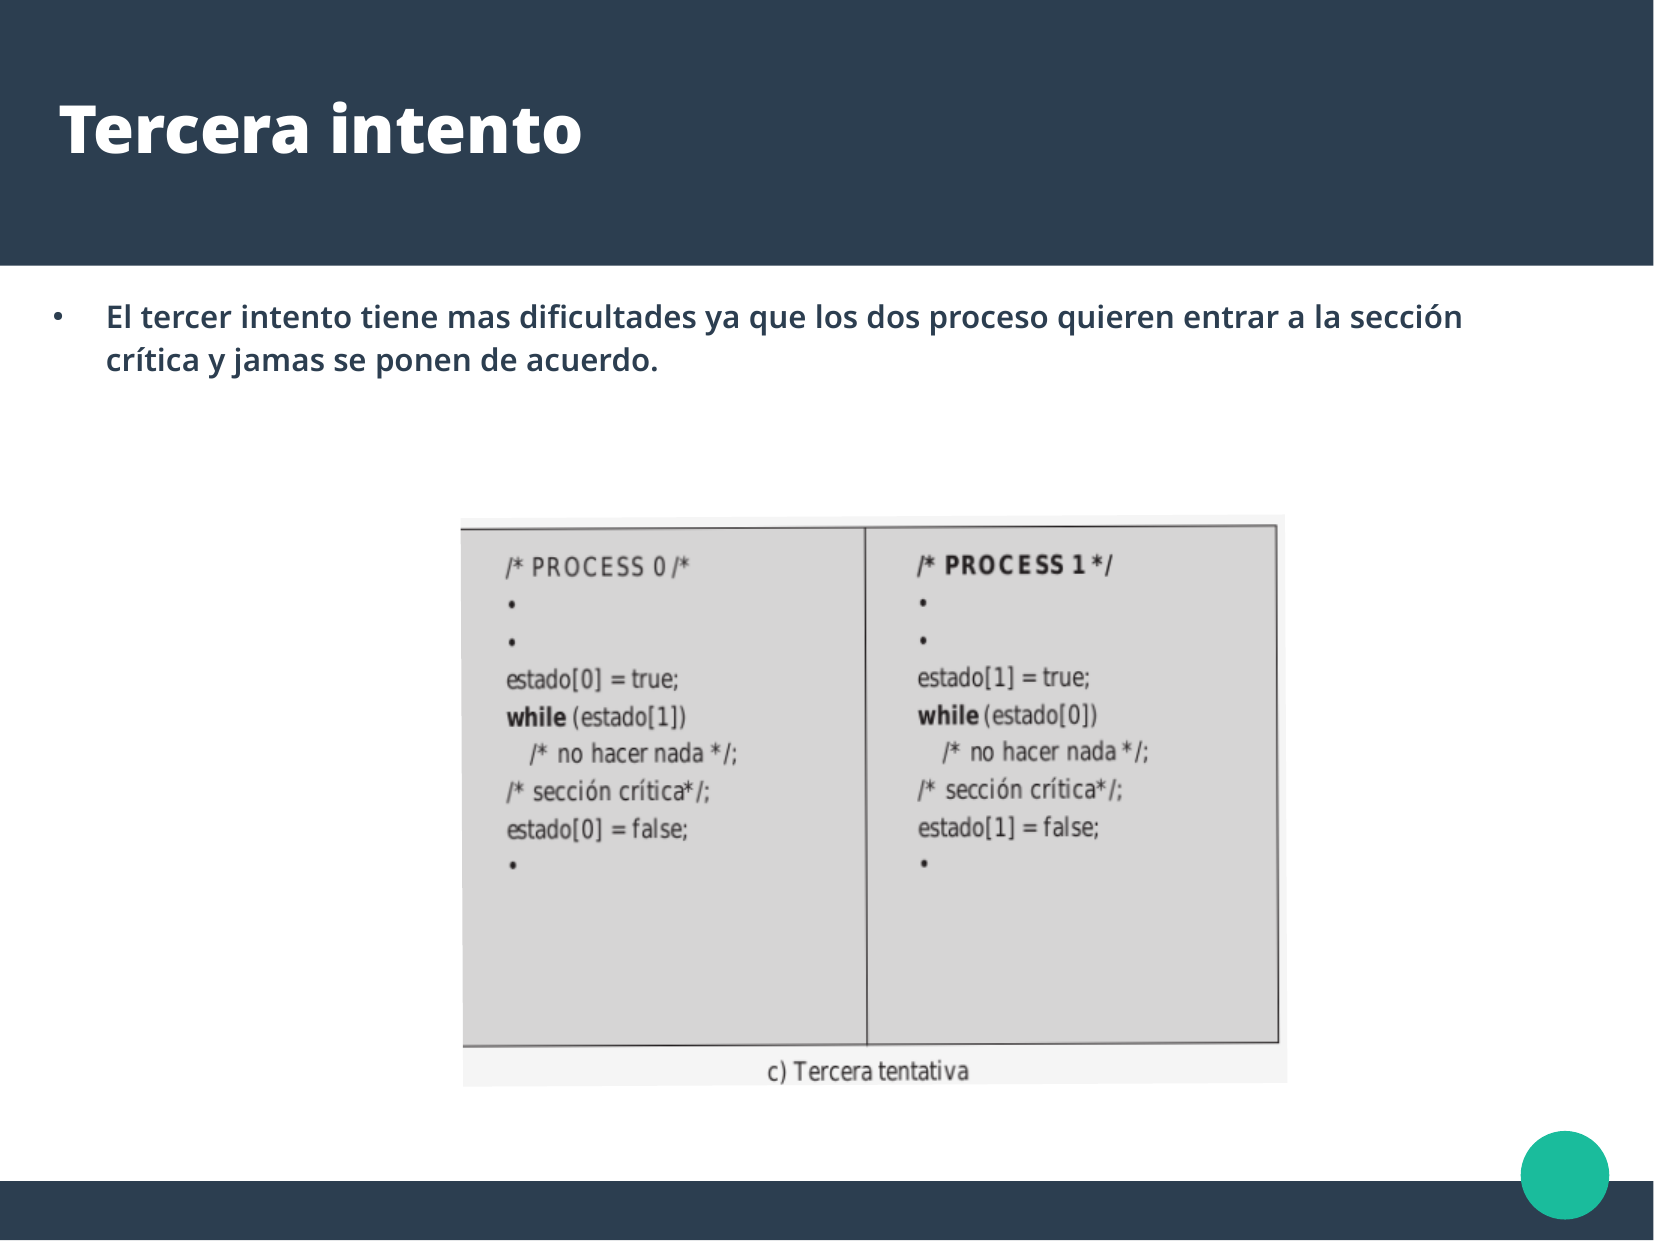

# Tercera intento
El tercer intento tiene mas dificultades ya que los dos proceso quieren entrar a la sección crítica y jamas se ponen de acuerdo.